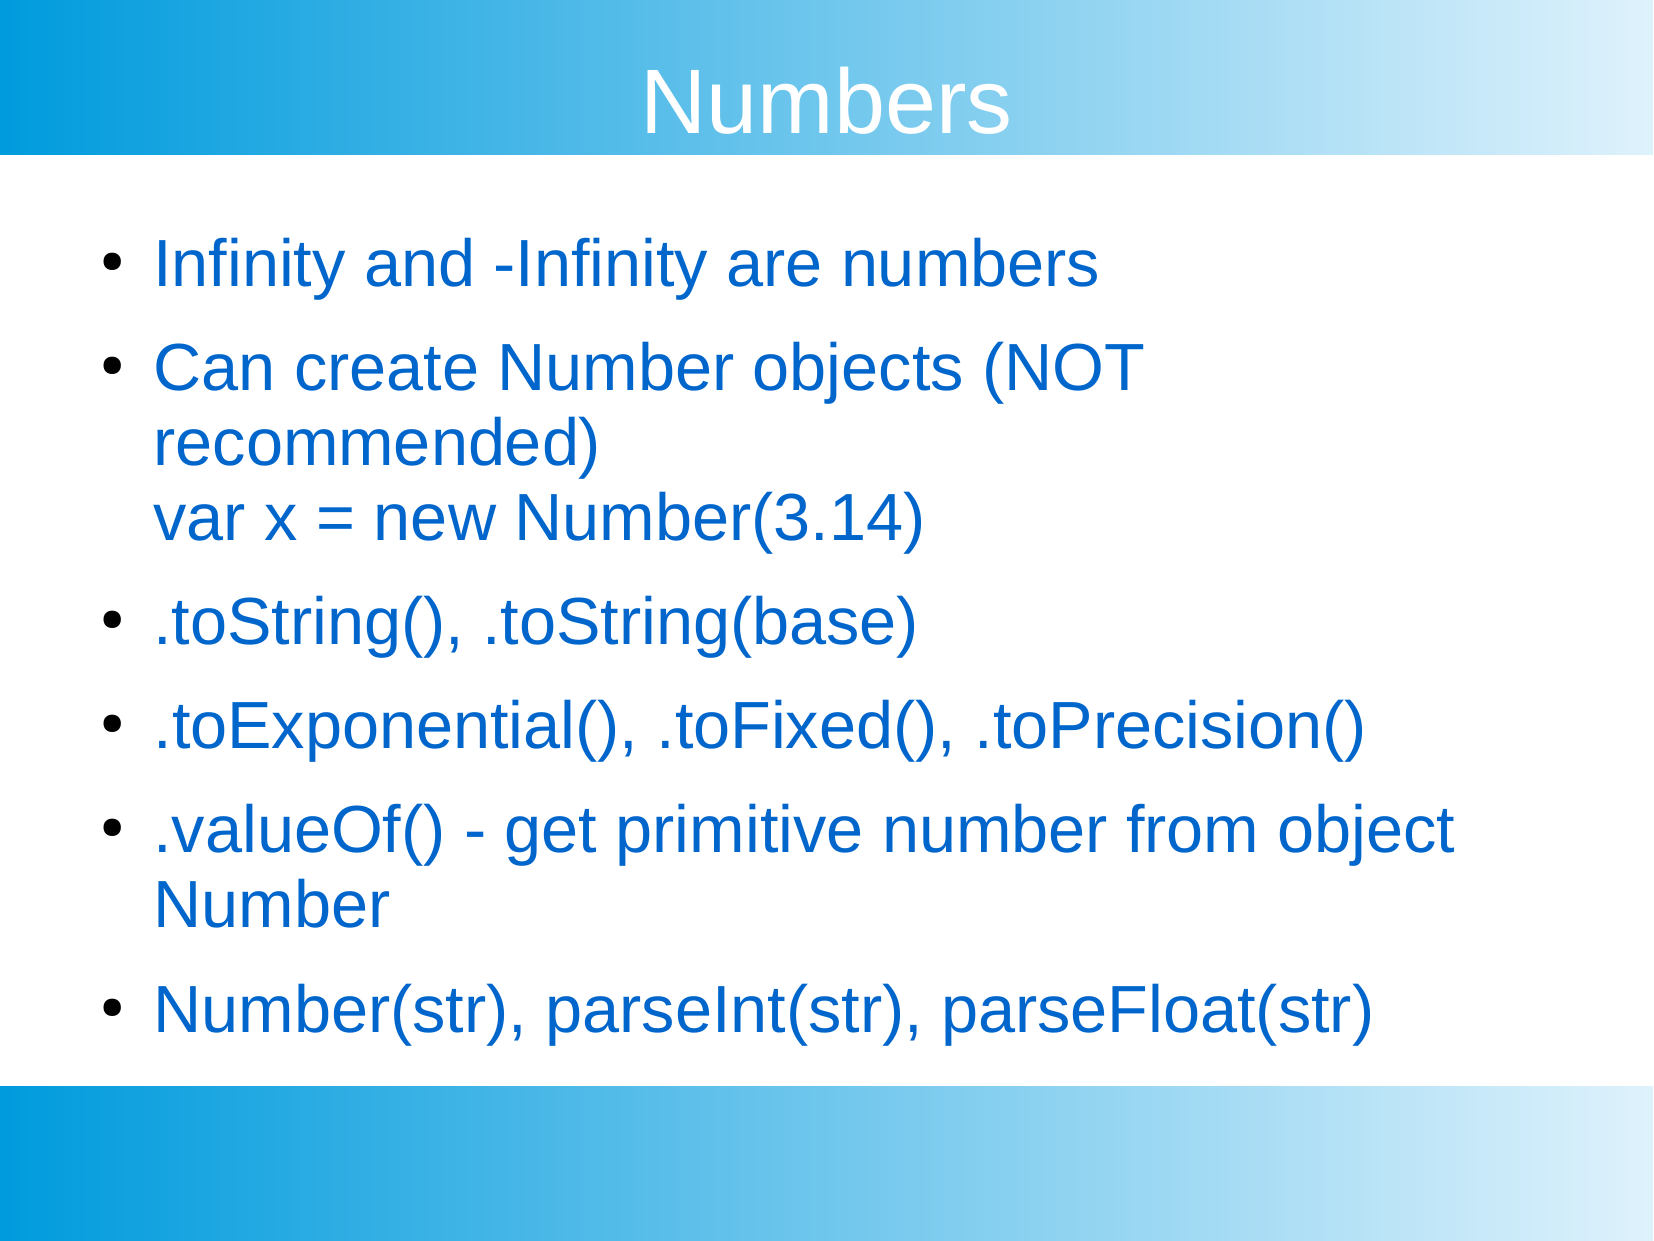

# Numbers
Infinity and -Infinity are numbers
Can create Number objects (NOT recommended)
var x = new Number(3.14)
.toString(), .toString(base)
.toExponential(), .toFixed(), .toPrecision()
.valueOf() - get primitive number from object Number
Number(str), parseInt(str), parseFloat(str)